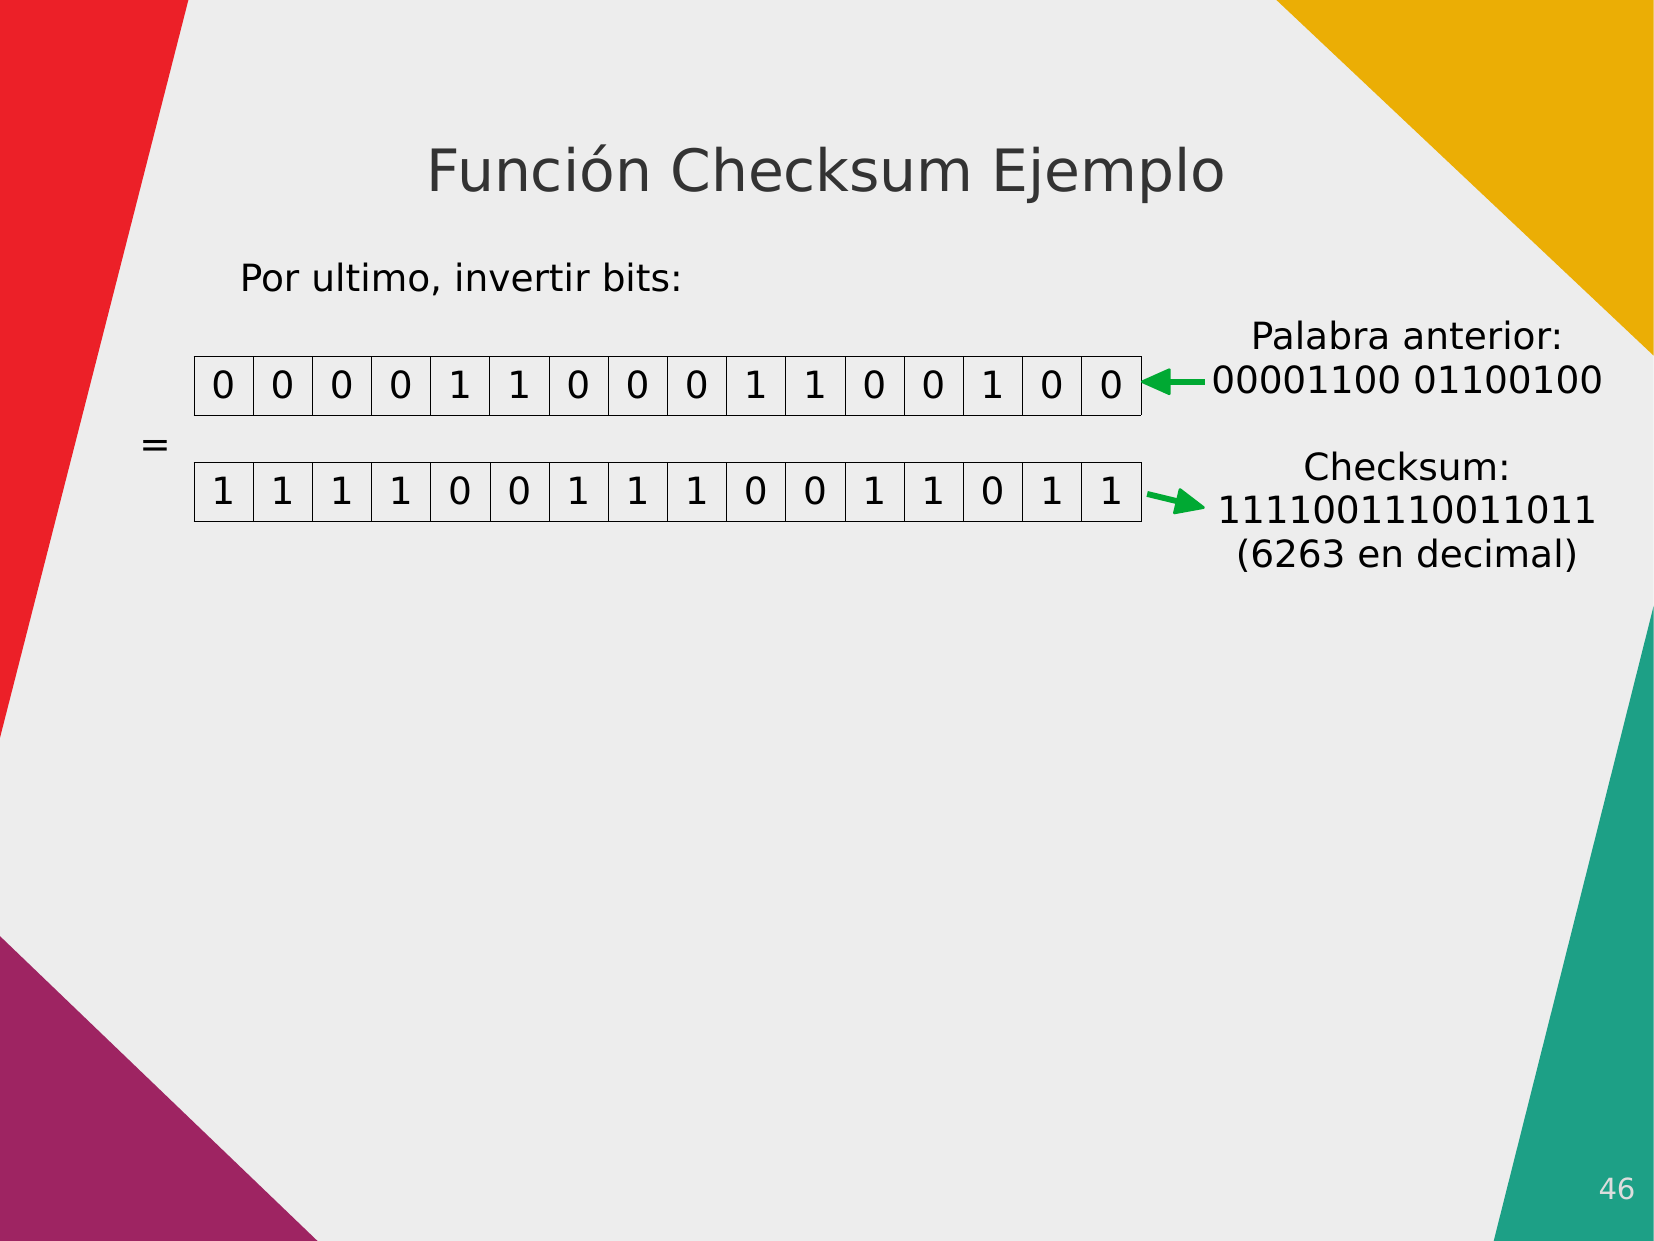

# Función Checksum Ejemplo
Por ultimo, invertir bits:
Palabra anterior:
00001100 01100100
Checksum:
1111001110011011
(6263 en decimal)
| 0 | 0 | 0 | 0 | 1 | 1 | 0 | 0 | 0 | 1 | 1 | 0 | 0 | 1 | 0 | 0 |
| --- | --- | --- | --- | --- | --- | --- | --- | --- | --- | --- | --- | --- | --- | --- | --- |
=
| 1 | 1 | 1 | 1 | 0 | 0 | 1 | 1 | 1 | 0 | 0 | 1 | 1 | 0 | 1 | 1 |
| --- | --- | --- | --- | --- | --- | --- | --- | --- | --- | --- | --- | --- | --- | --- | --- |
46